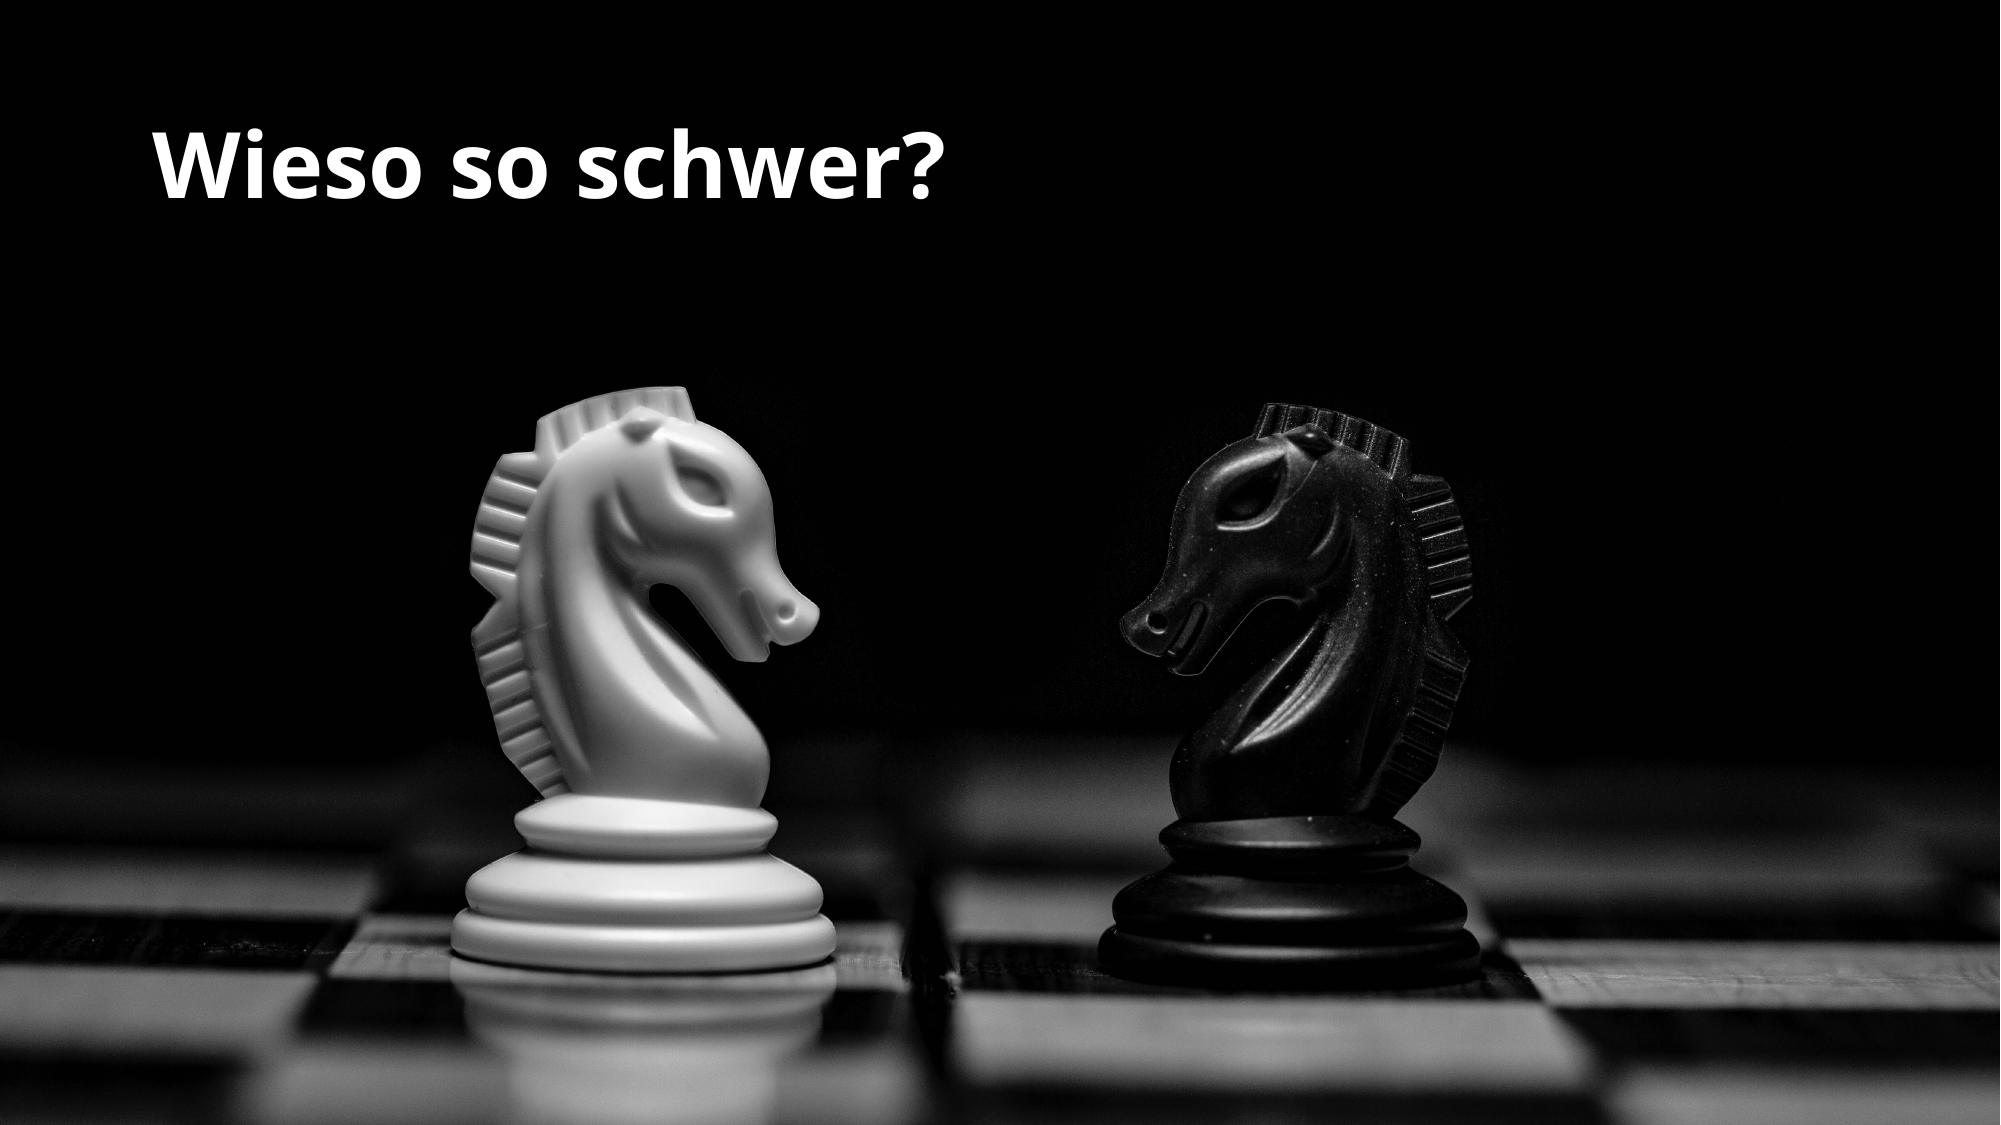

# Wieso so schwer?
Photo by Hassan Pasha on Unsplash